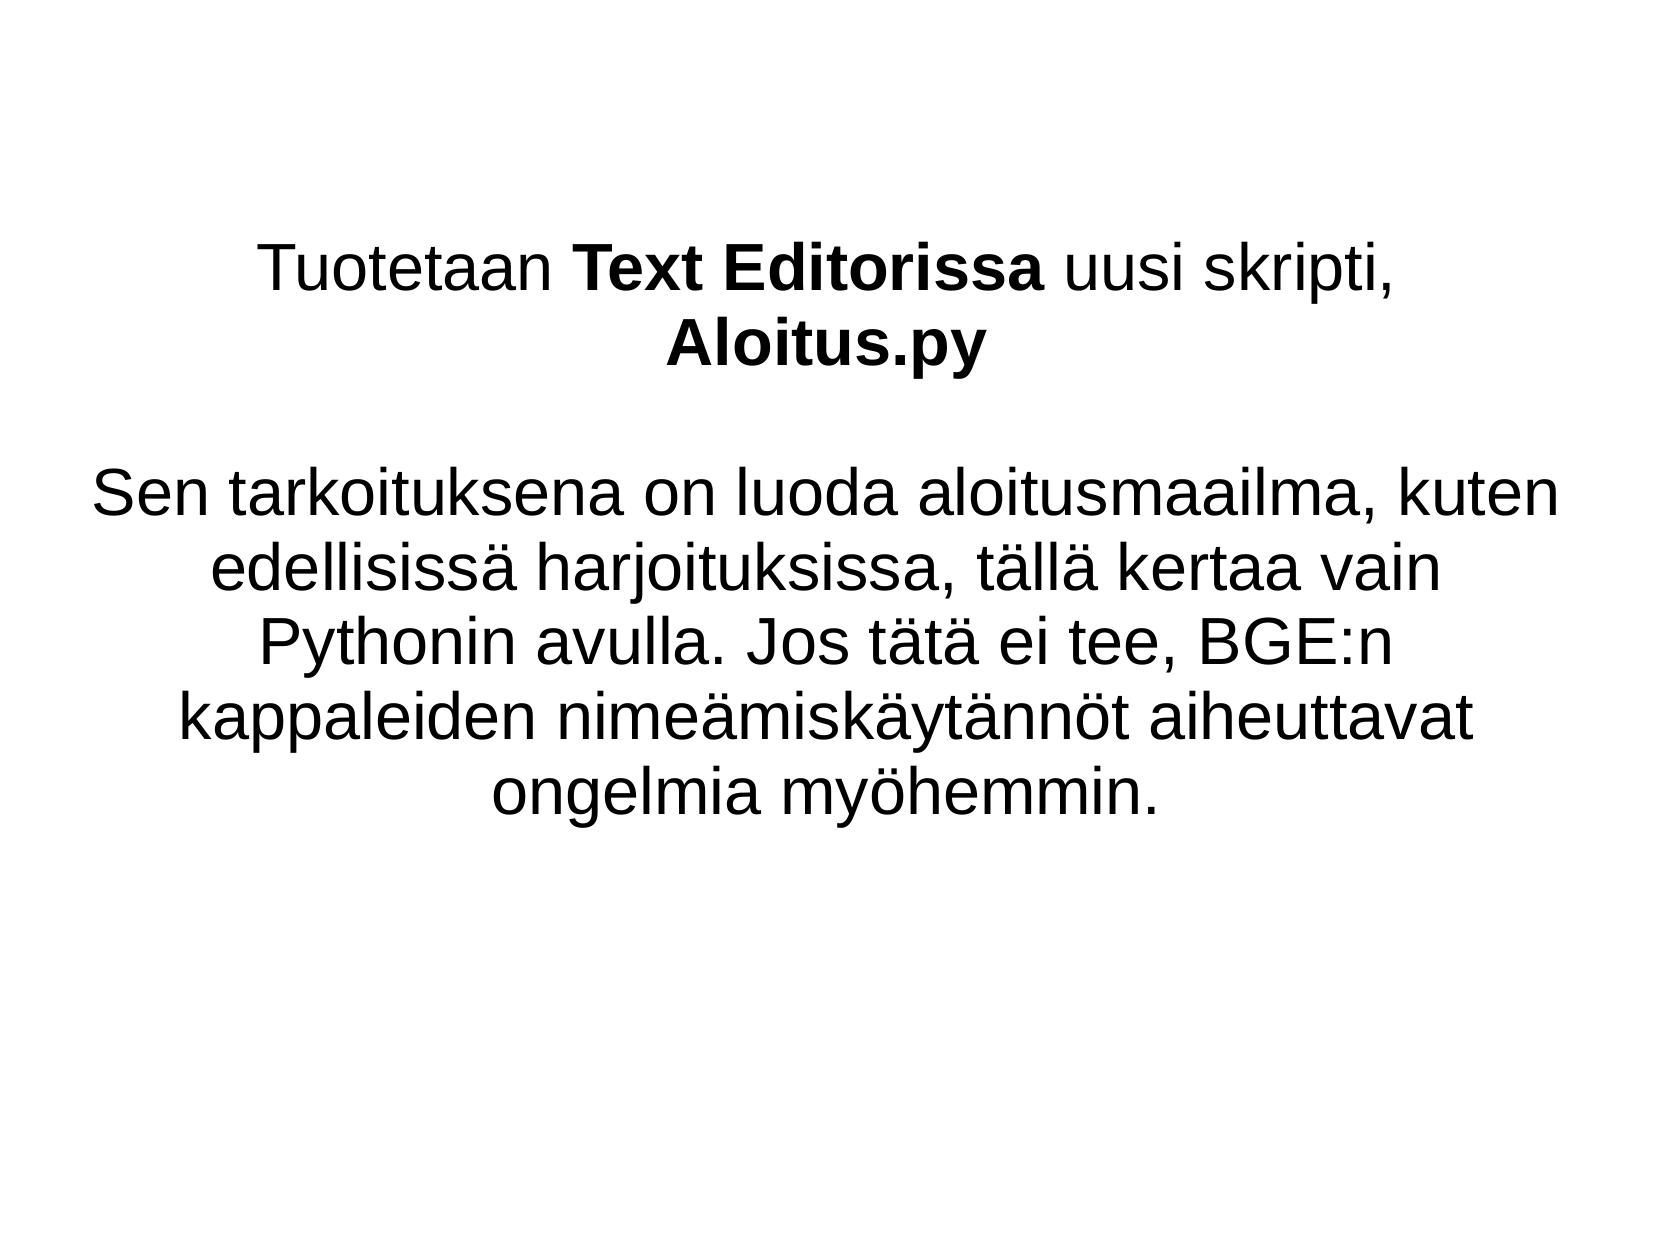

# Tuotetaan Text Editorissa uusi skripti,
Aloitus.py
Sen tarkoituksena on luoda aloitusmaailma, kuten edellisissä harjoituksissa, tällä kertaa vain Pythonin avulla. Jos tätä ei tee, BGE:n kappaleiden nimeämiskäytännöt aiheuttavat ongelmia myöhemmin.